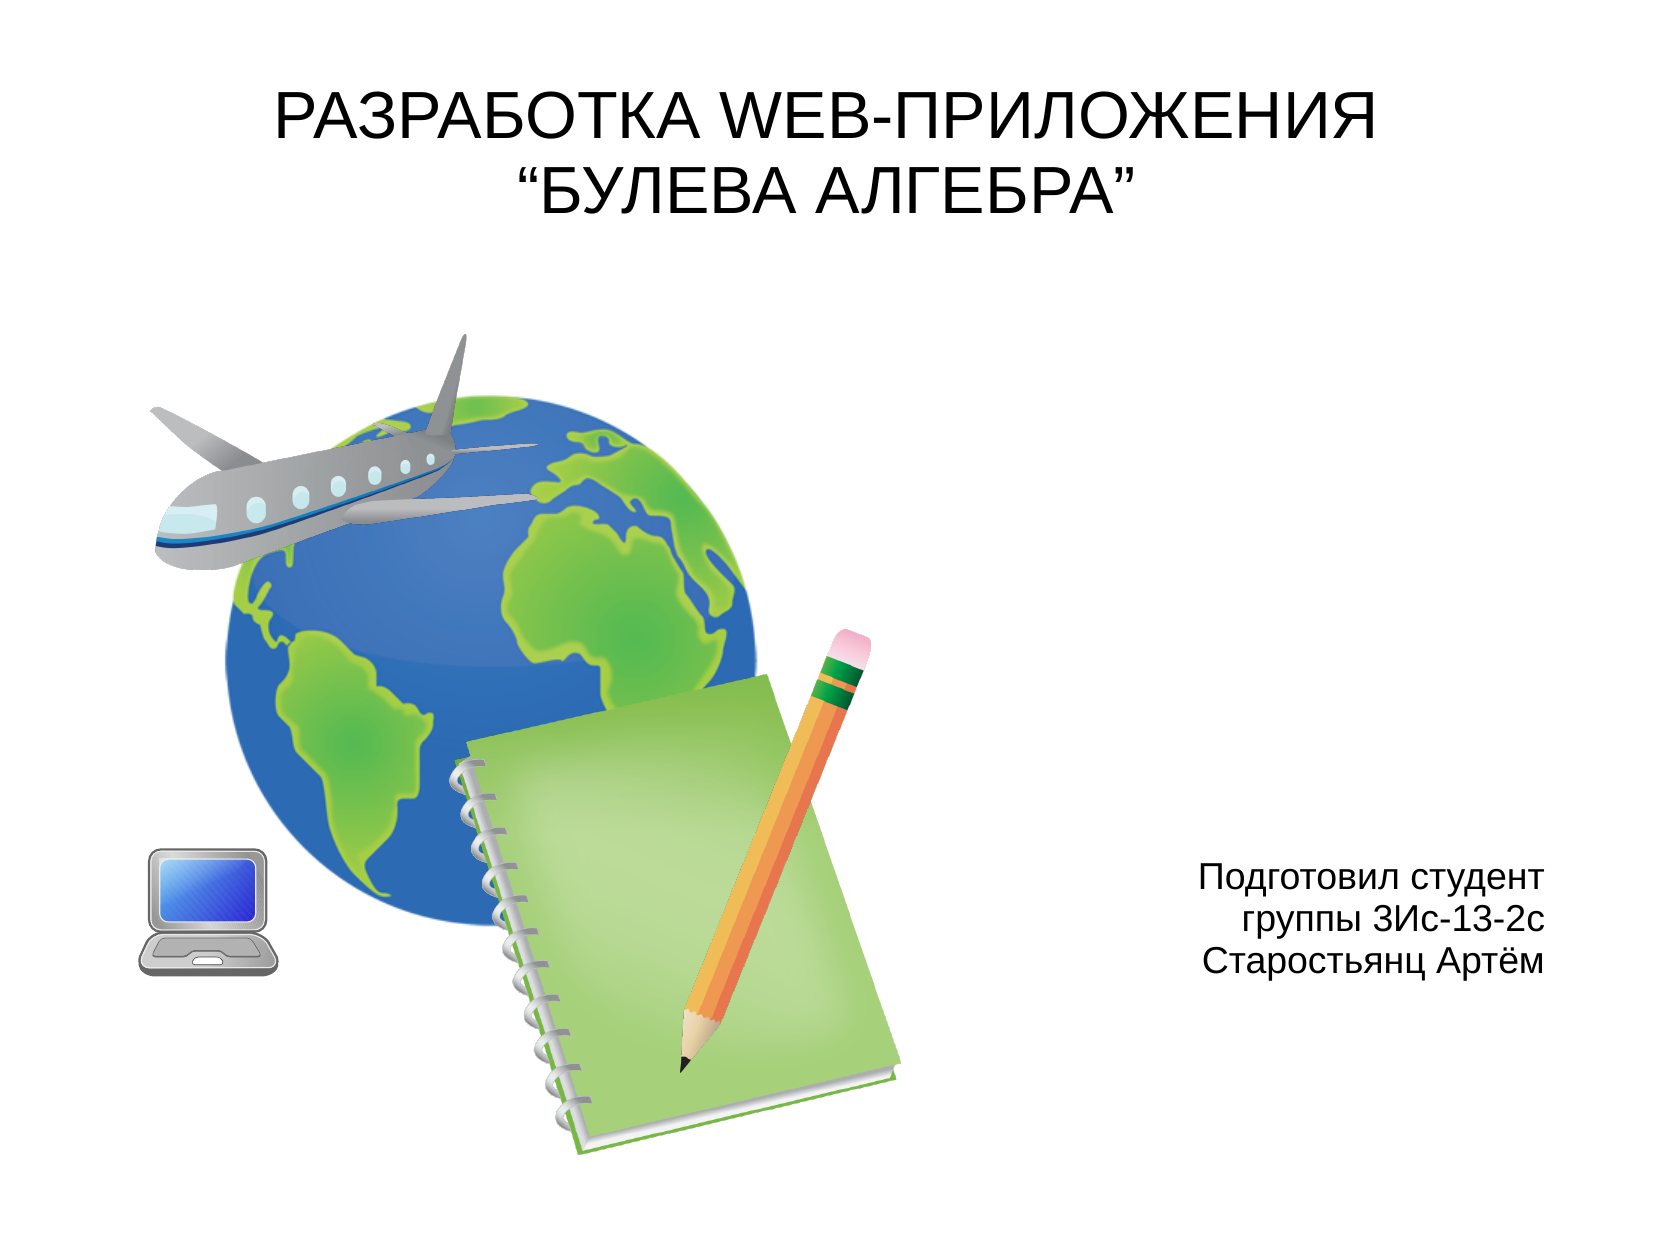

# РАЗРАБОТКА WEB-ПРИЛОЖЕНИЯ “БУЛЕВА АЛГЕБРА”
Подготовил студент
группы 3Ис-13-2с
Старостьянц Артём